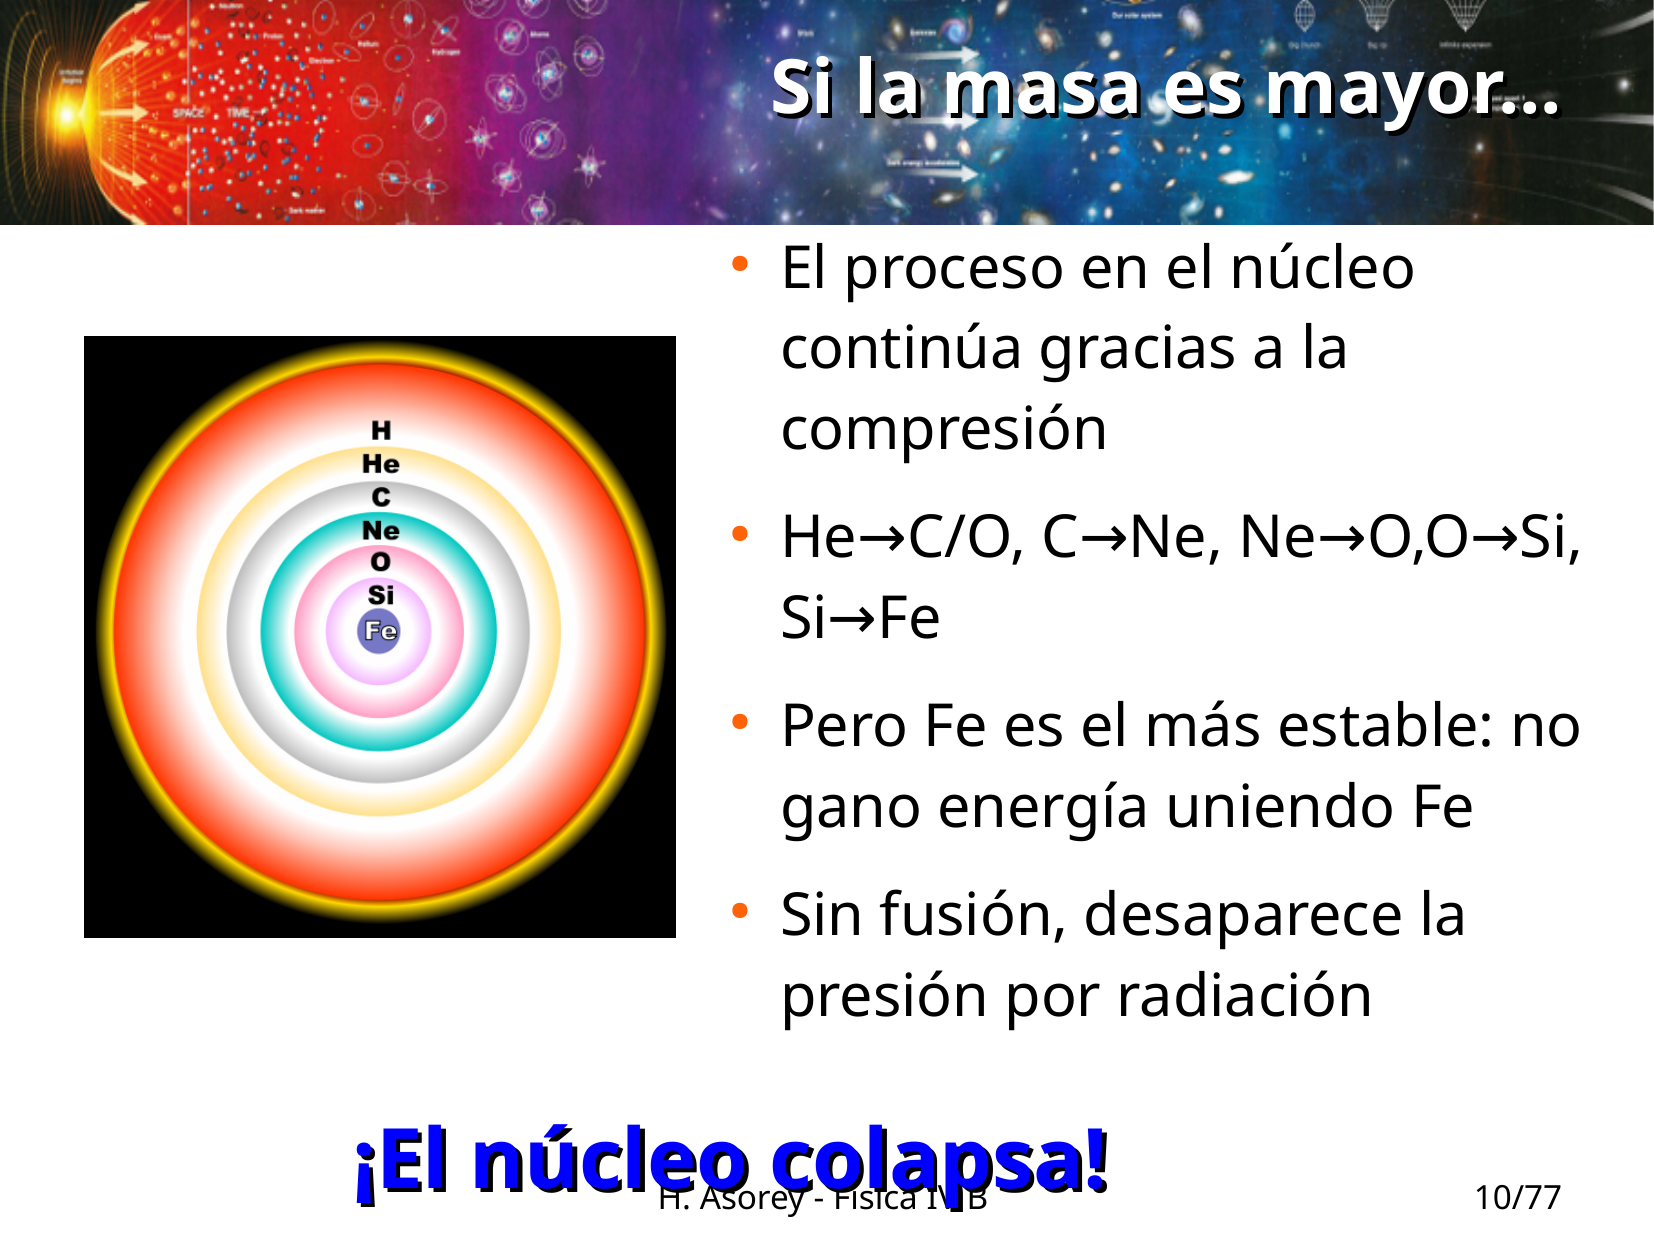

# Si la masa es mayor...
El proceso en el núcleo continúa gracias a la compresión
He→C/O, C→Ne, Ne→O,O→Si, Si→Fe
Pero Fe es el más estable: no gano energía uniendo Fe
Sin fusión, desaparece la presión por radiación
¡El núcleo colapsa!
H. Asorey - Física IV B
10